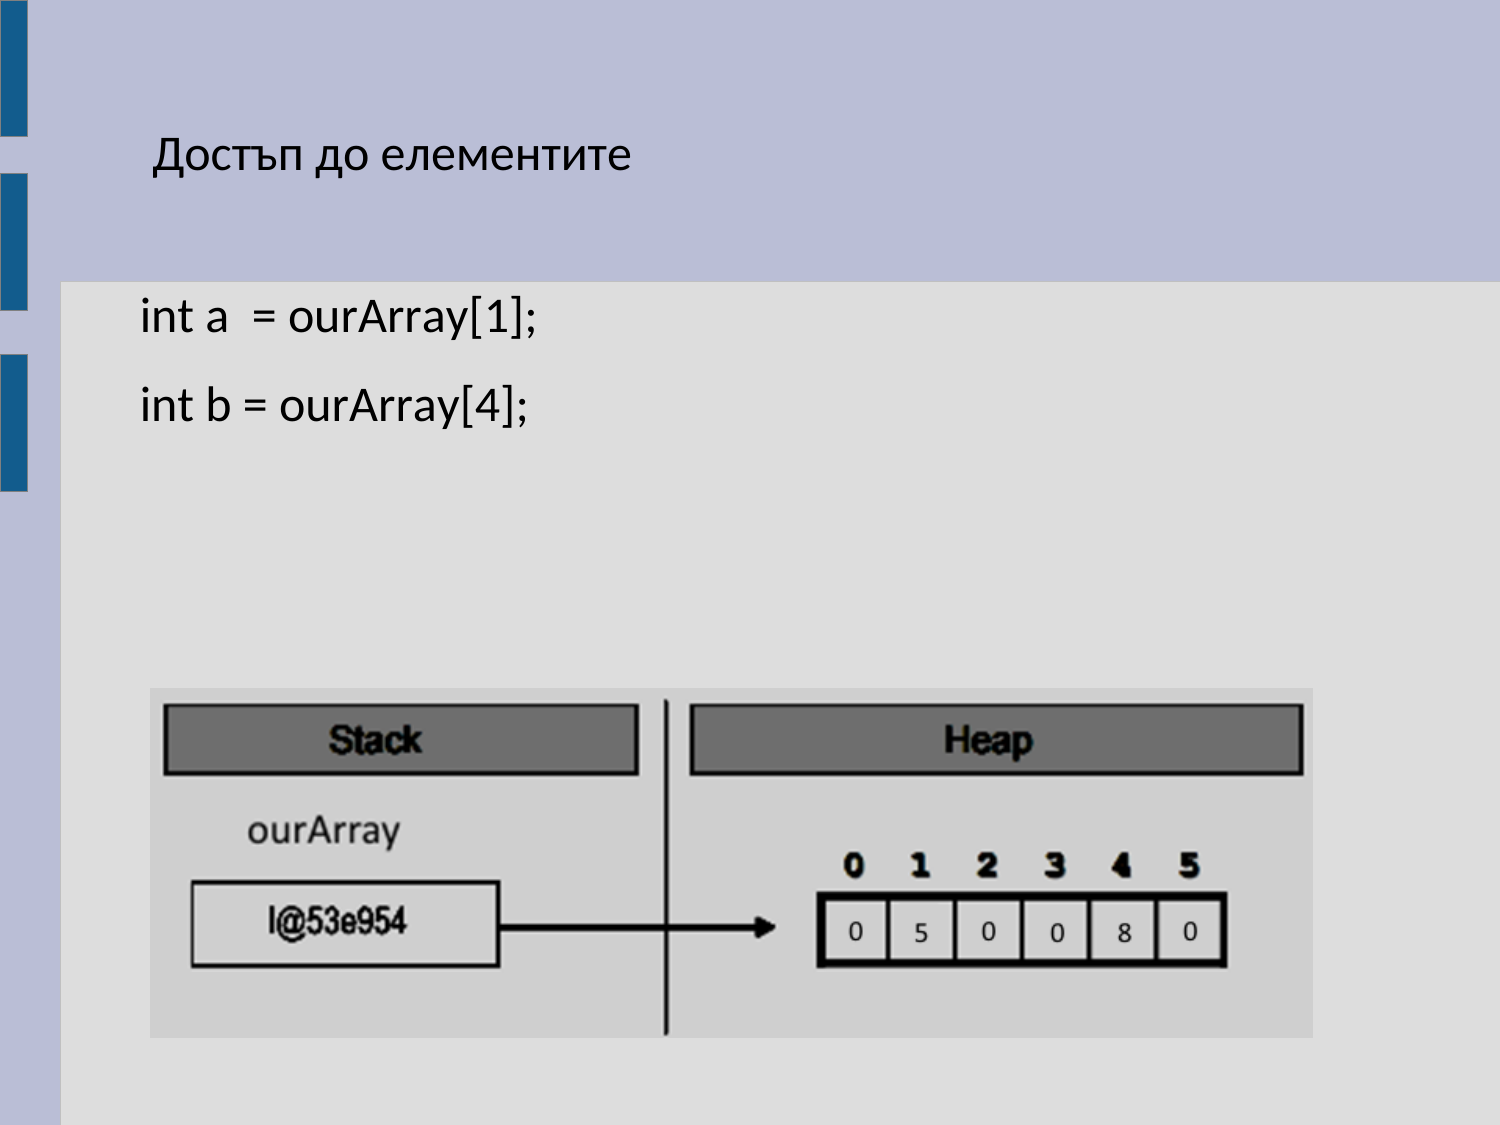

# Достъп до елементите
int a = ourArray[1];
int b = ourArray[4];